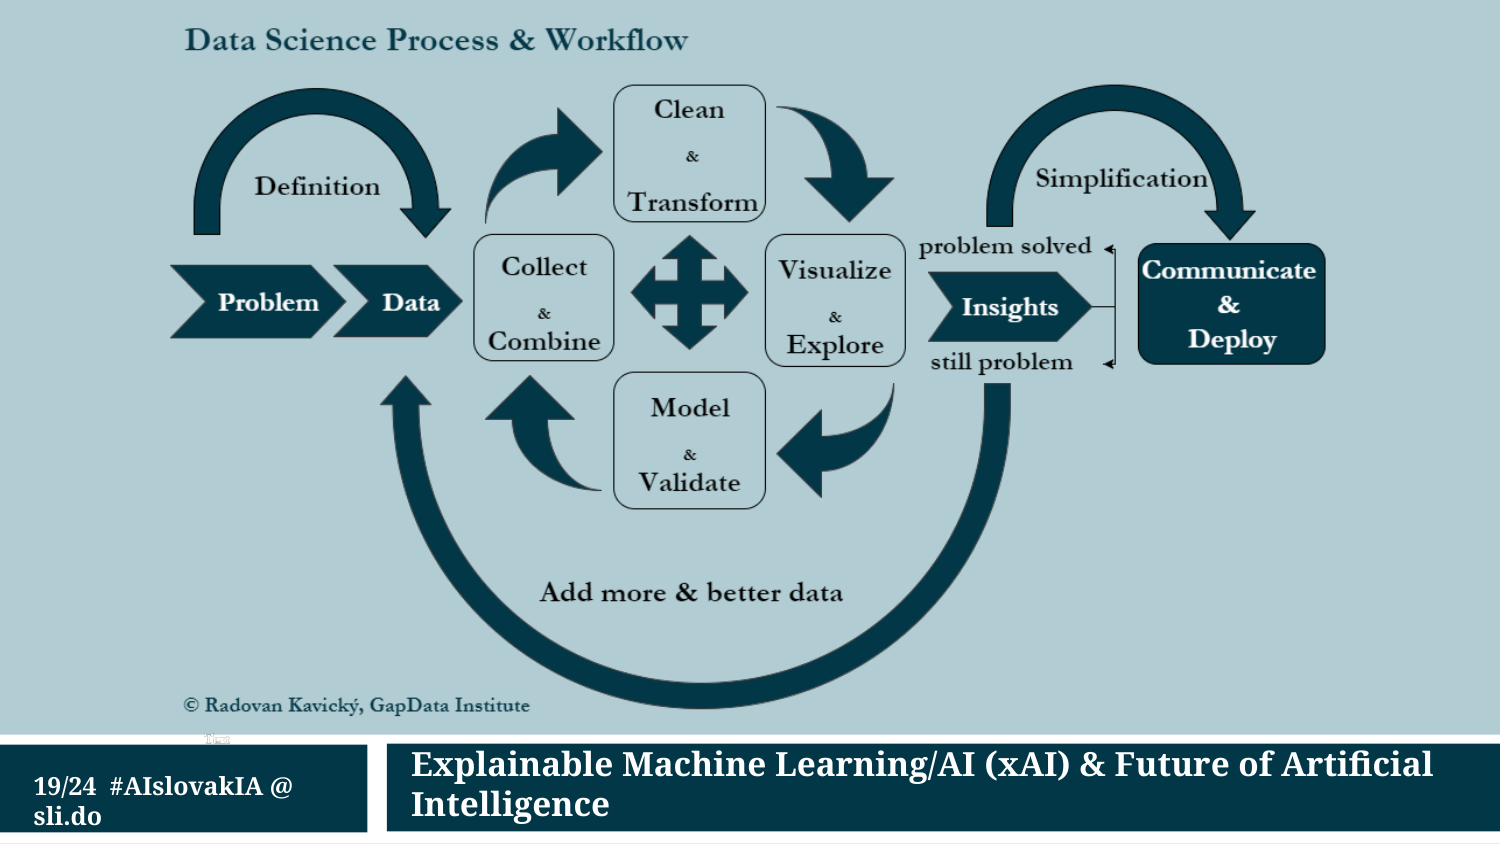

Explainable Machine Learning/AI (xAI) & Future of Artificial Intelligence
19/24 #AIslovakIA @ sli.do